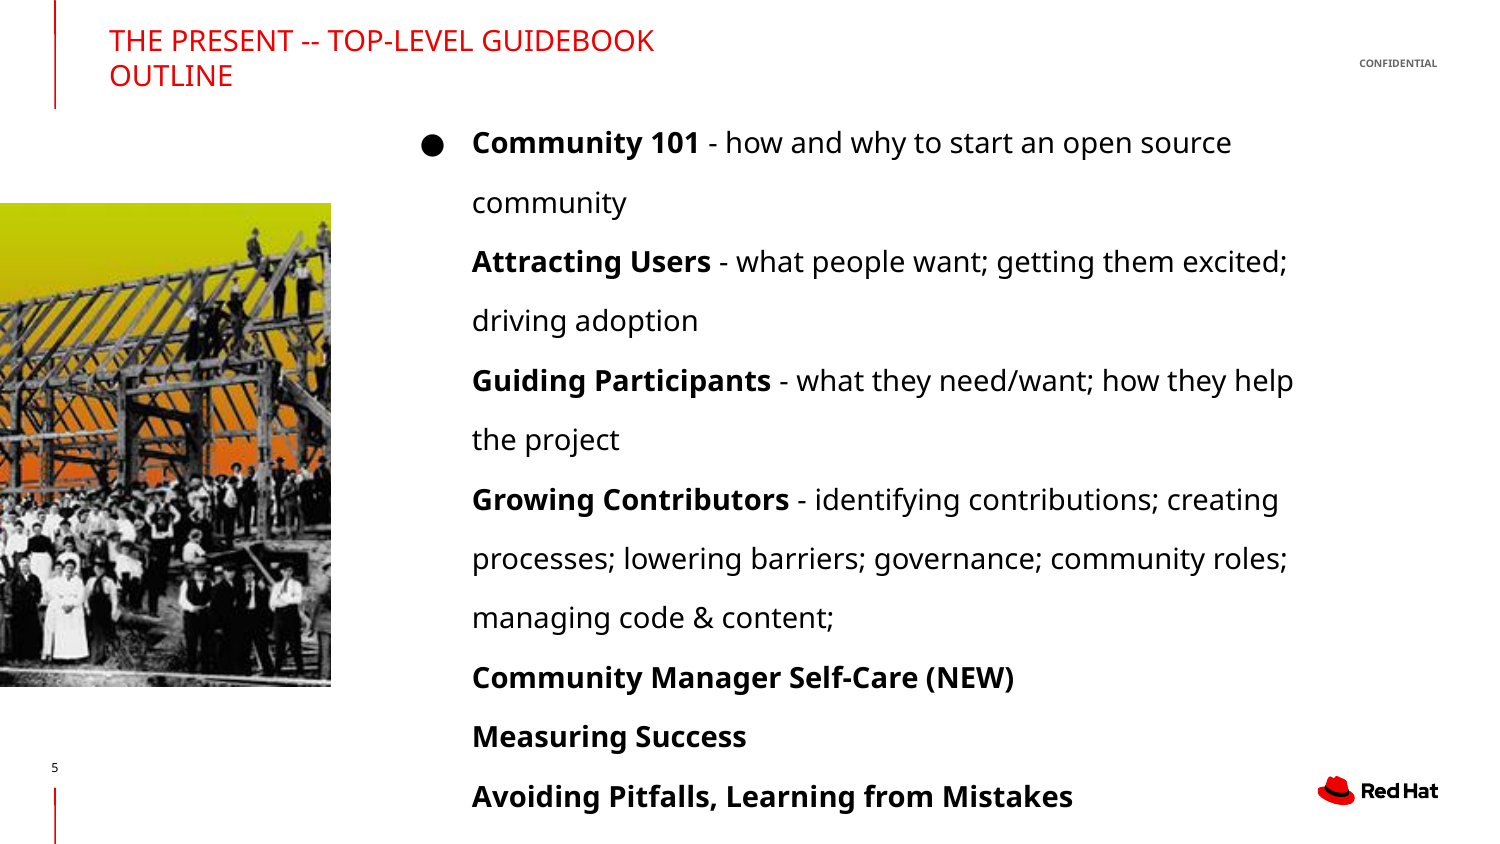

# THE PRESENT -- TOP-LEVEL GUIDEBOOK OUTLINE
Community 101 - how and why to start an open source community
Attracting Users - what people want; getting them excited; driving adoption
Guiding Participants - what they need/want; how they help the project
Growing Contributors - identifying contributions; creating processes; lowering barriers; governance; community roles; managing code & content;
Community Manager Self-Care (NEW)
Measuring Success
Avoiding Pitfalls, Learning from Mistakes